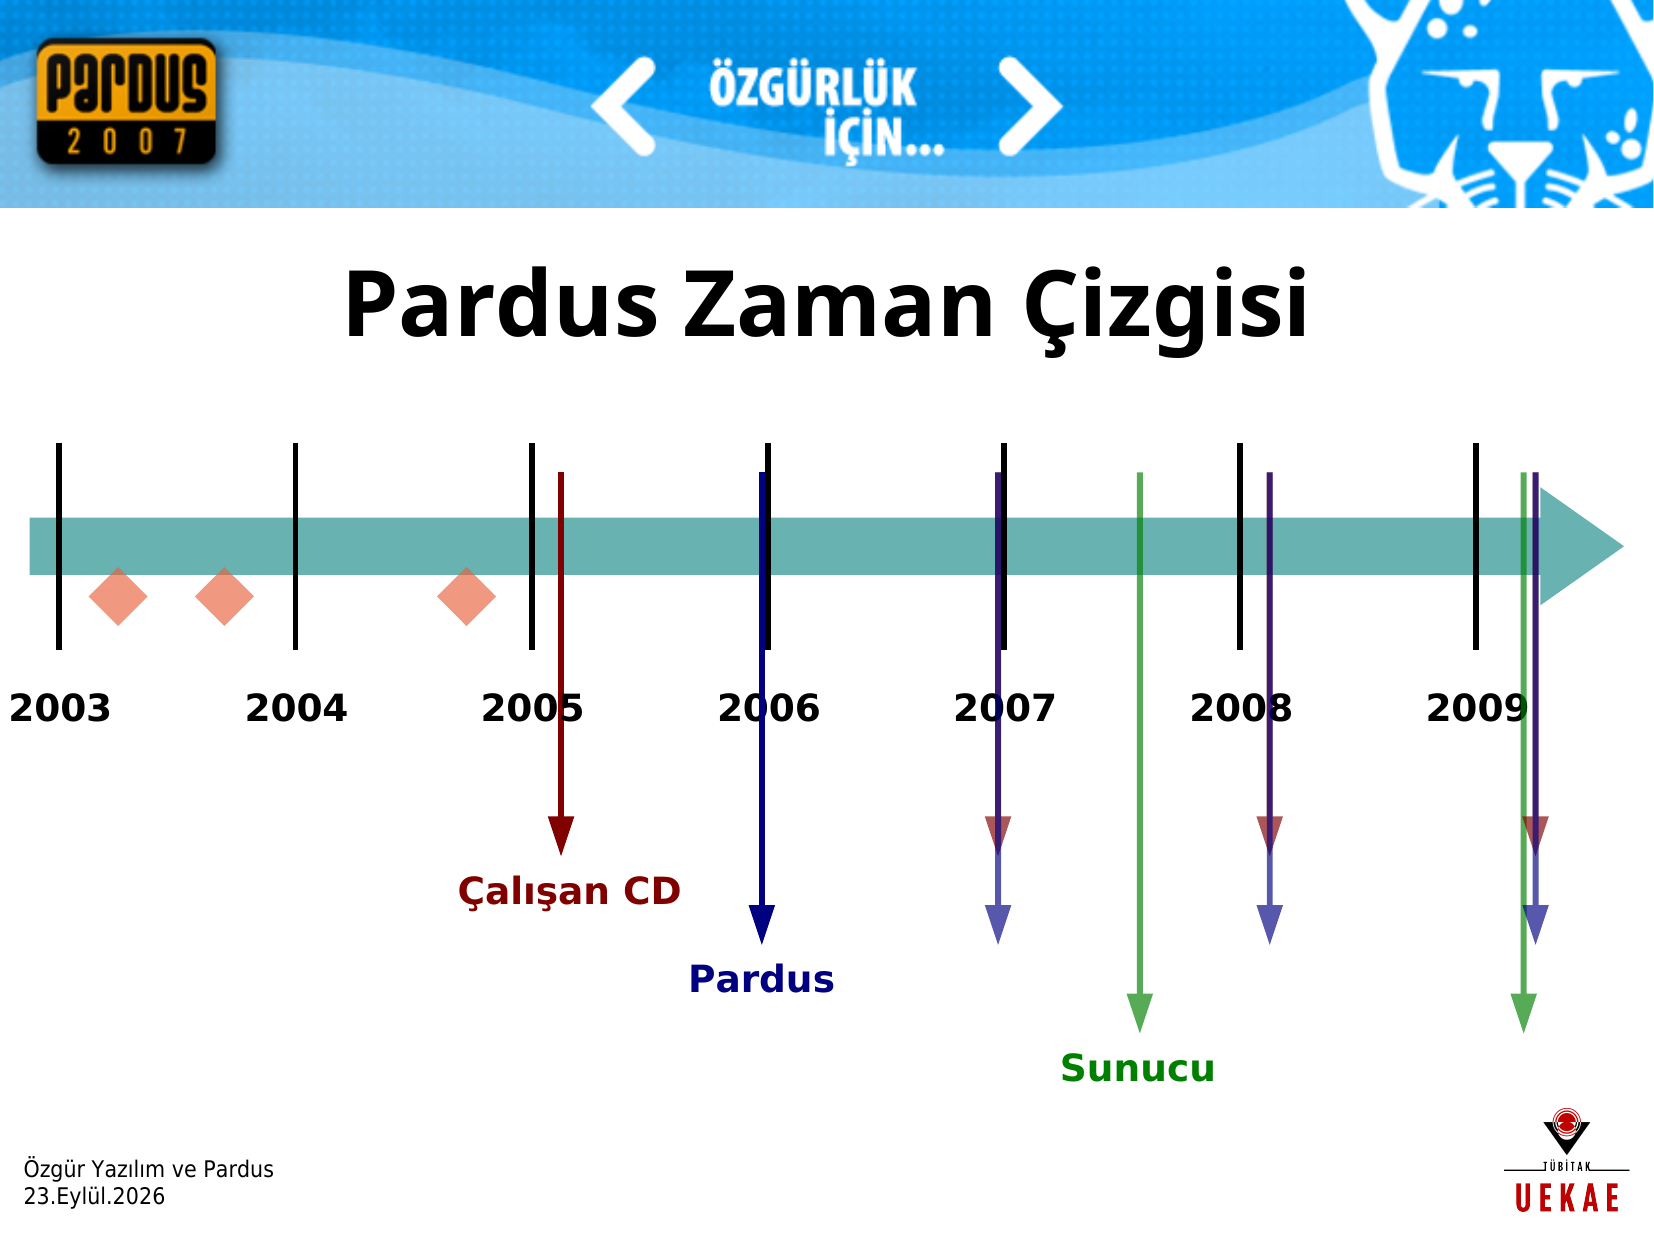

# Pardus Zaman Çizgisi
2003
2004
2005
2006
2007
2008
2009
Çalışan CD
Pardus
Sunucu